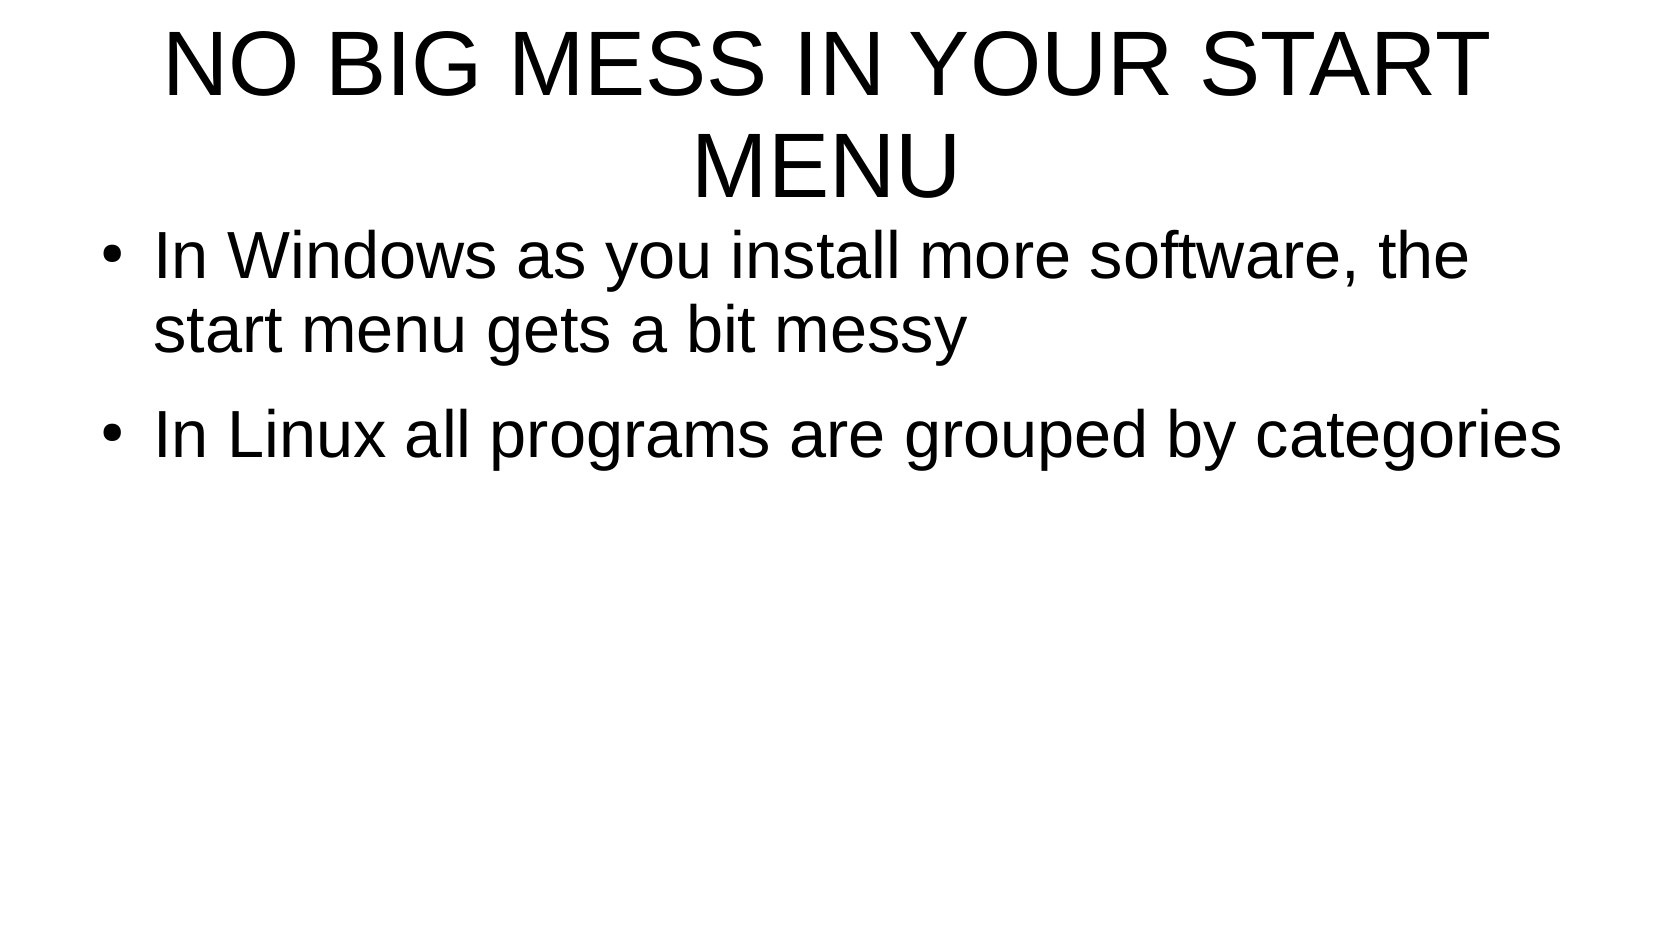

# NO BIG MESS IN YOUR START MENU
In Windows as you install more software, the start menu gets a bit messy
In Linux all programs are grouped by categories